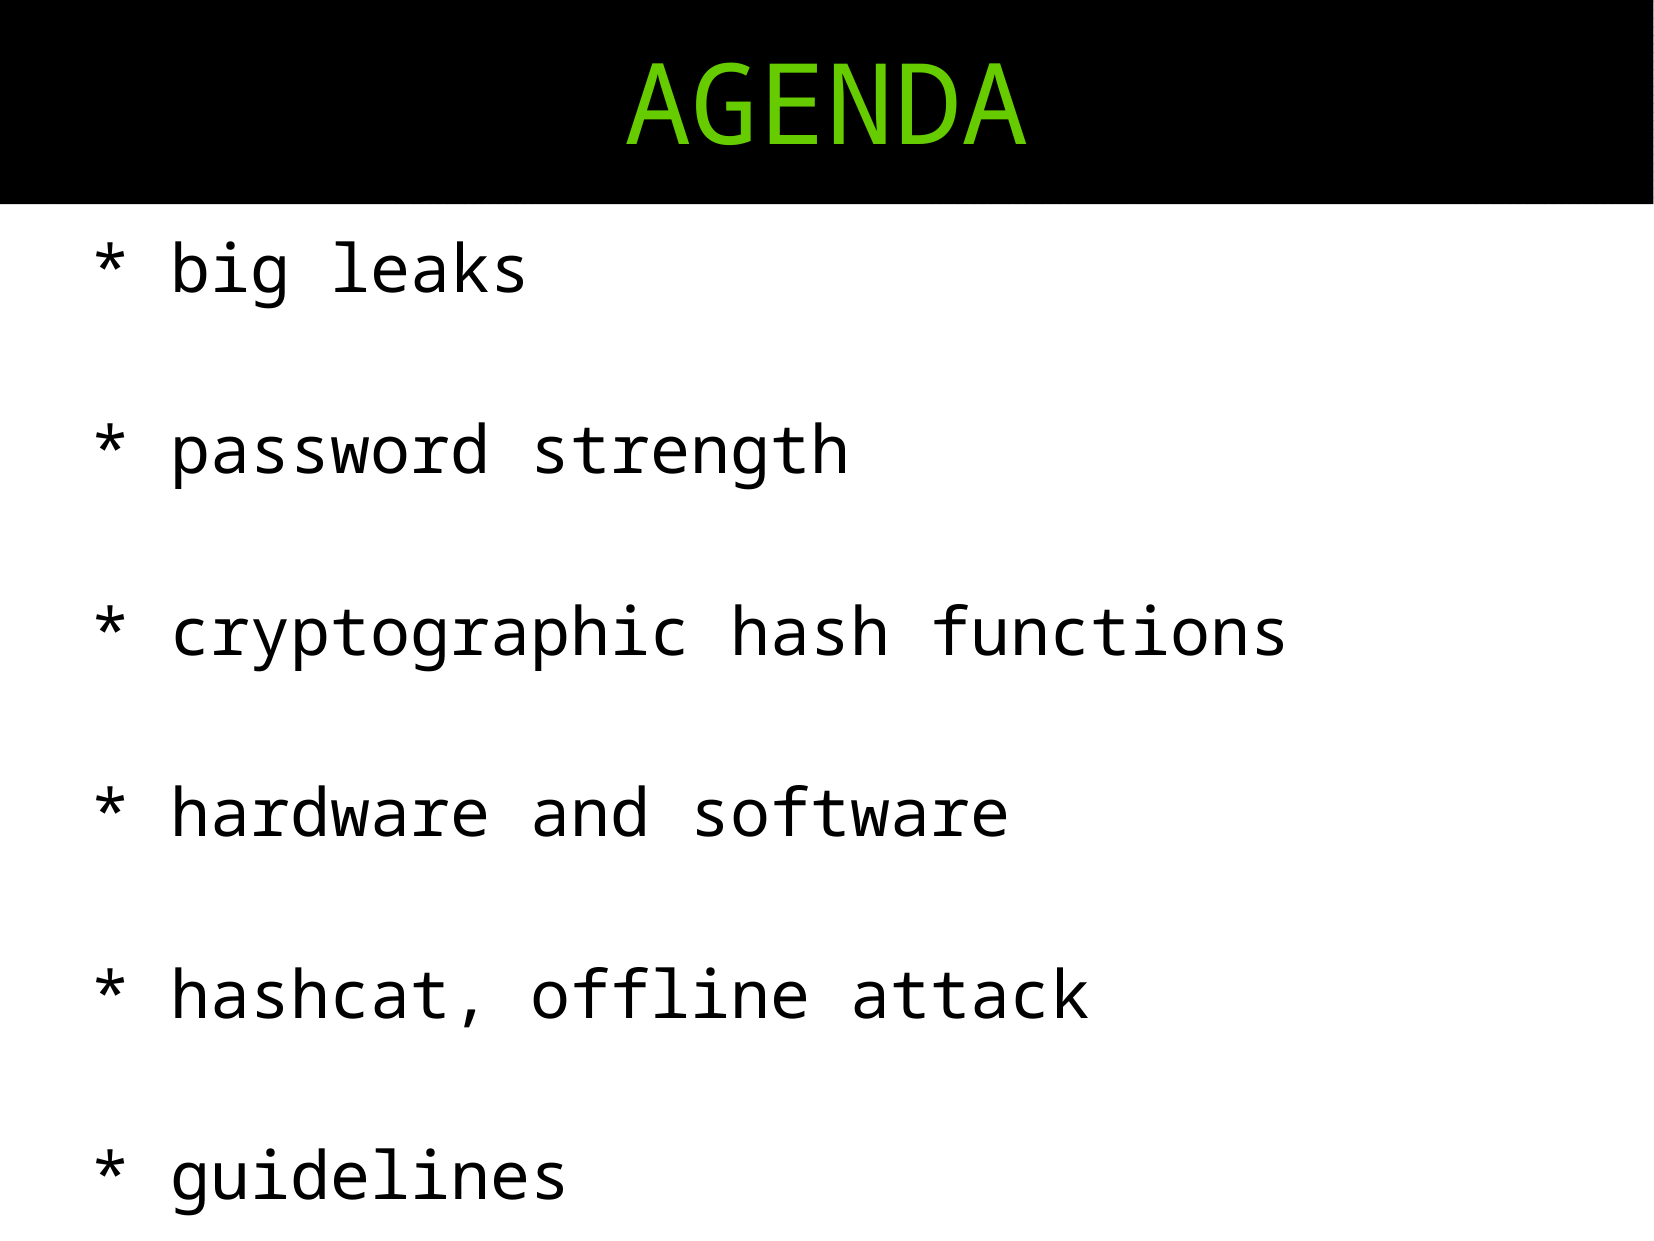

# AGENDA
* big leaks
* password strength
* cryptographic hash functions
* hardware and software
* hashcat, offline attack
* guidelines